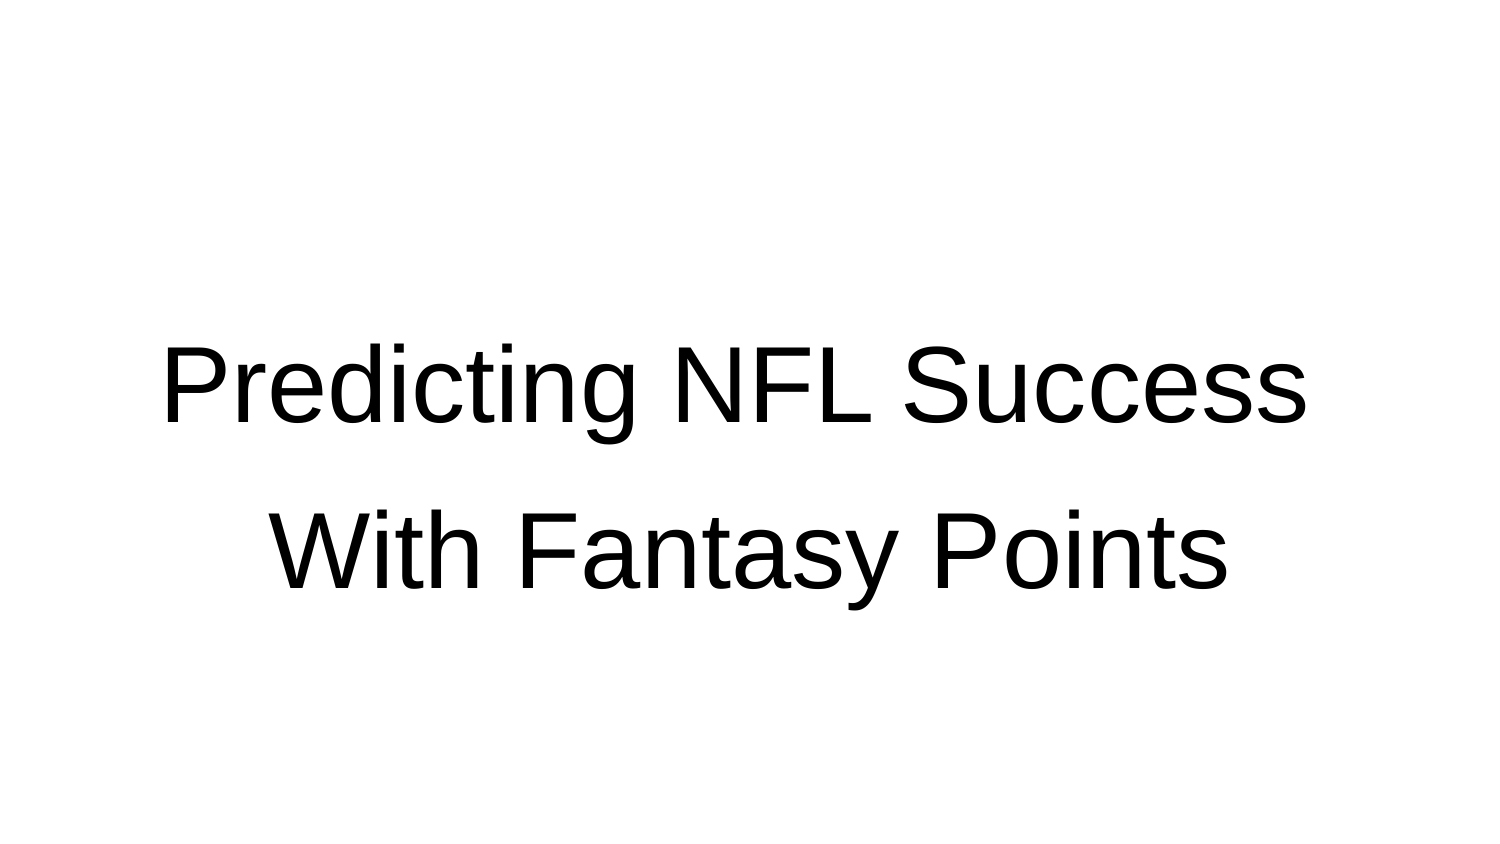

# Predicting NFL Success
With Fantasy Points